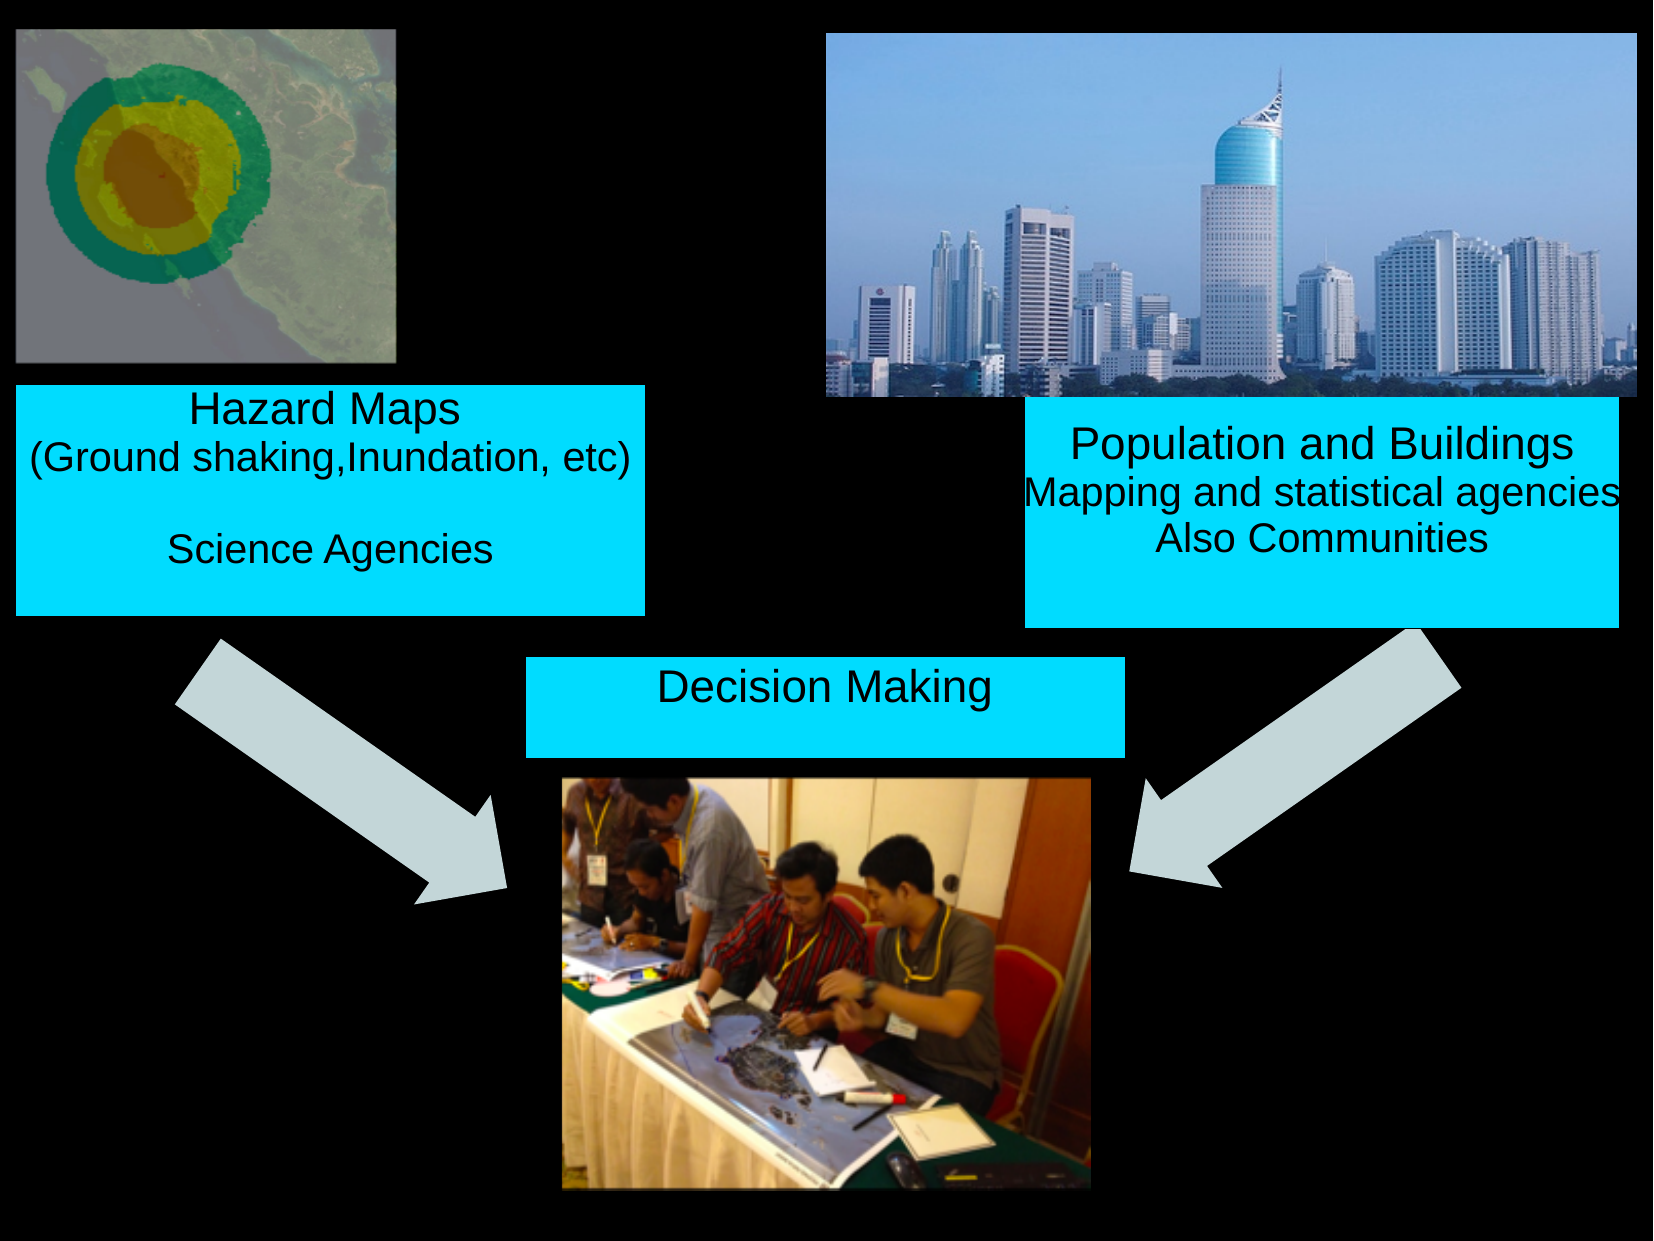

#
InaSAFE
Hazard
Exposure
Hazard Maps
(Ground shaking,Inundation, etc)
Science Agencies
Population and Buildings
Mapping and statistical agencies
Also Communities
Decision Making